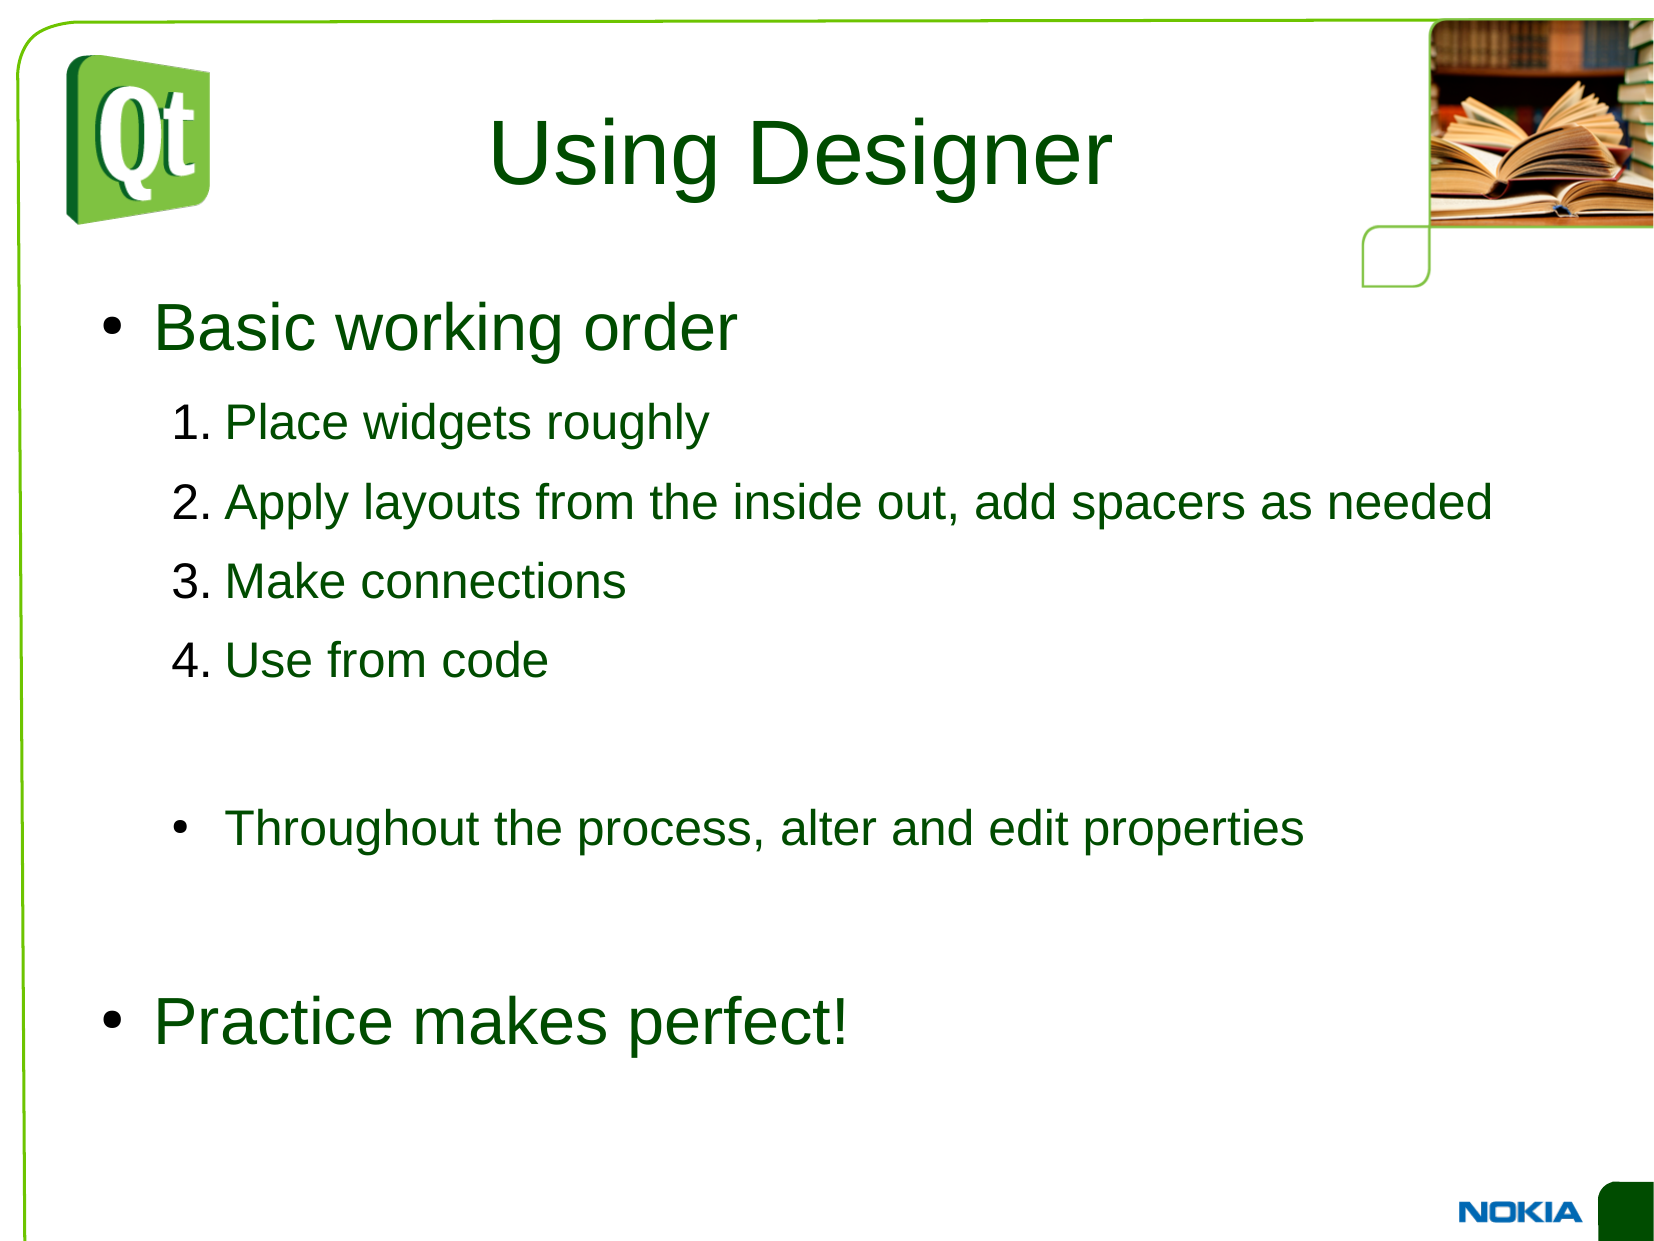

# Using Designer
Basic working order
Place widgets roughly
Apply layouts from the inside out, add spacers as needed
Make connections
Use from code
Throughout the process, alter and edit properties
Practice makes perfect!